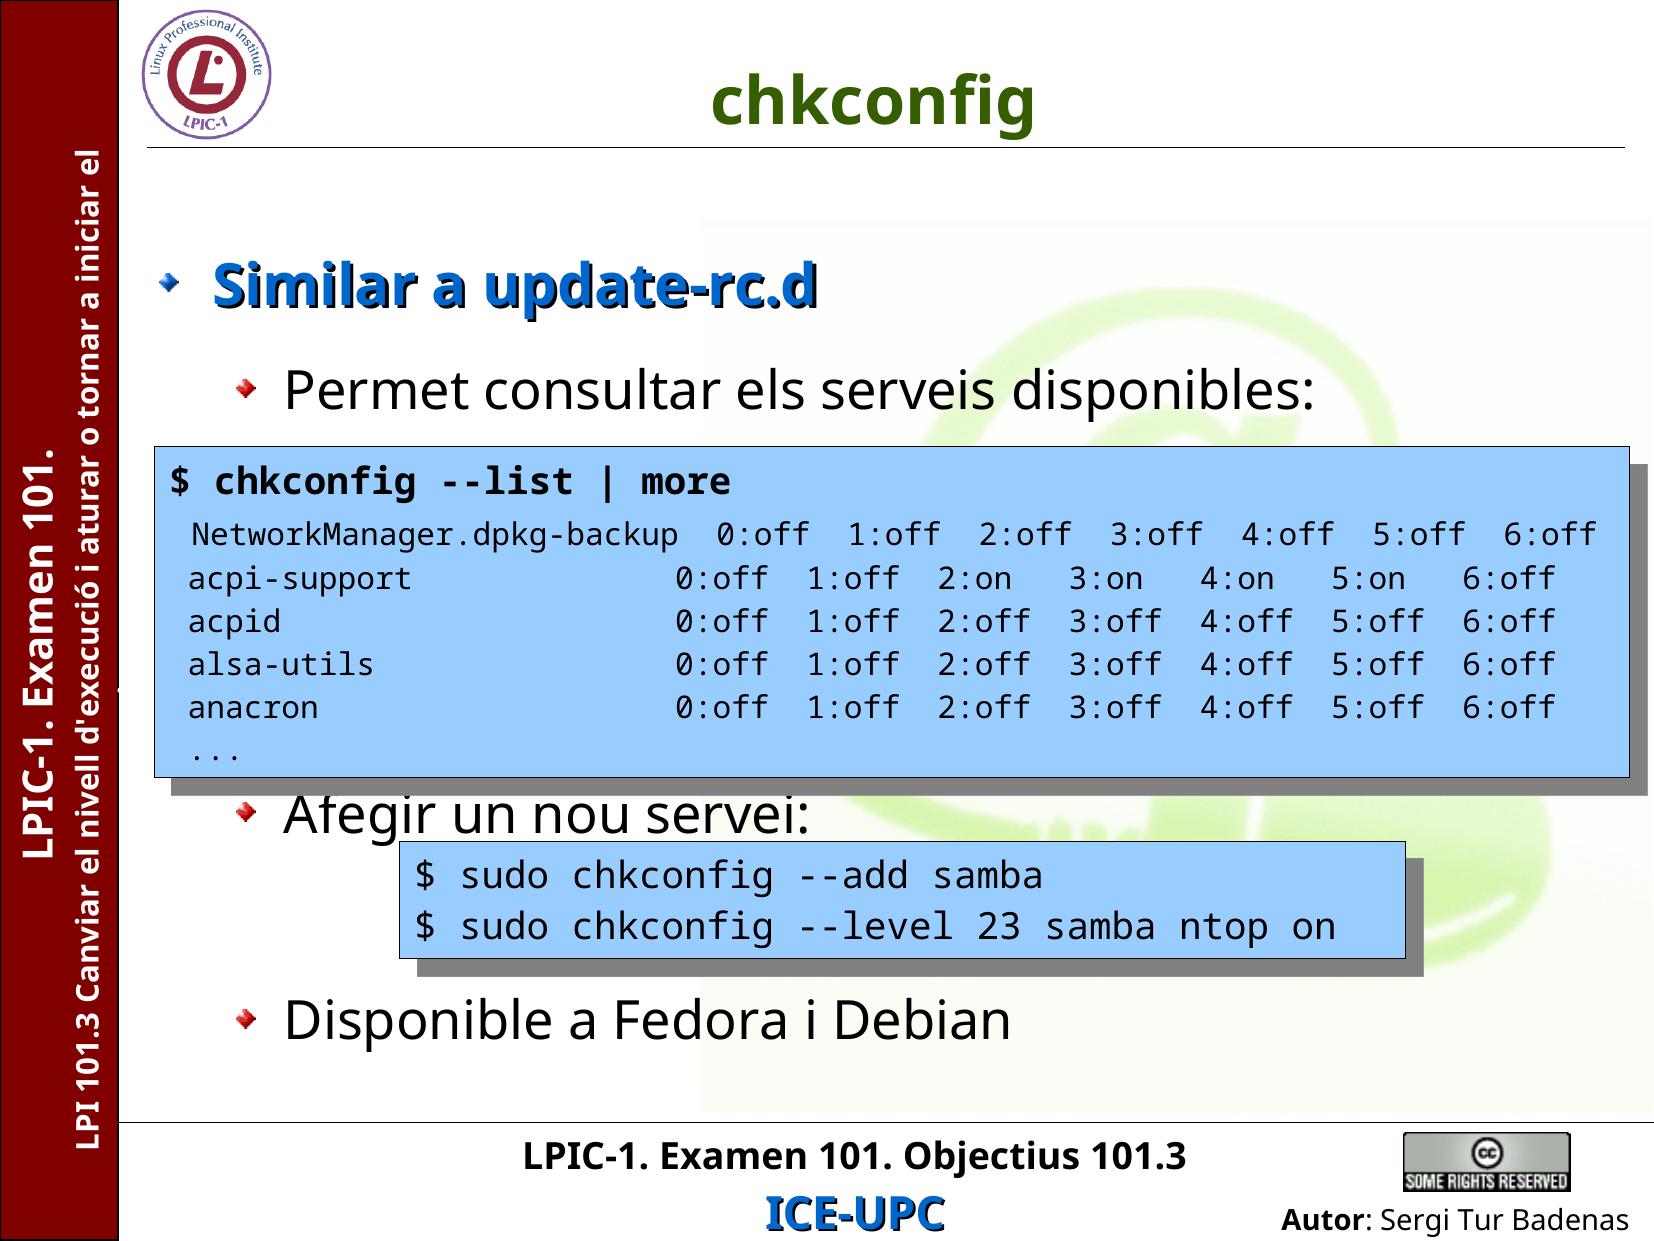

# chkconfig
Similar a update-rc.d
Permet consultar els serveis disponibles:
Afegir un nou servei:
Disponible a Fedora i Debian
$ chkconfig --list | more
 NetworkManager.dpkg-backup 0:off 1:off 2:off 3:off 4:off 5:off 6:off
 acpi-support 0:off 1:off 2:on 3:on 4:on 5:on 6:off
 acpid 0:off 1:off 2:off 3:off 4:off 5:off 6:off
 alsa-utils 0:off 1:off 2:off 3:off 4:off 5:off 6:off
 anacron 0:off 1:off 2:off 3:off 4:off 5:off 6:off
 ...
$ sudo chkconfig --add samba
$ sudo chkconfig --level 23 samba ntop on